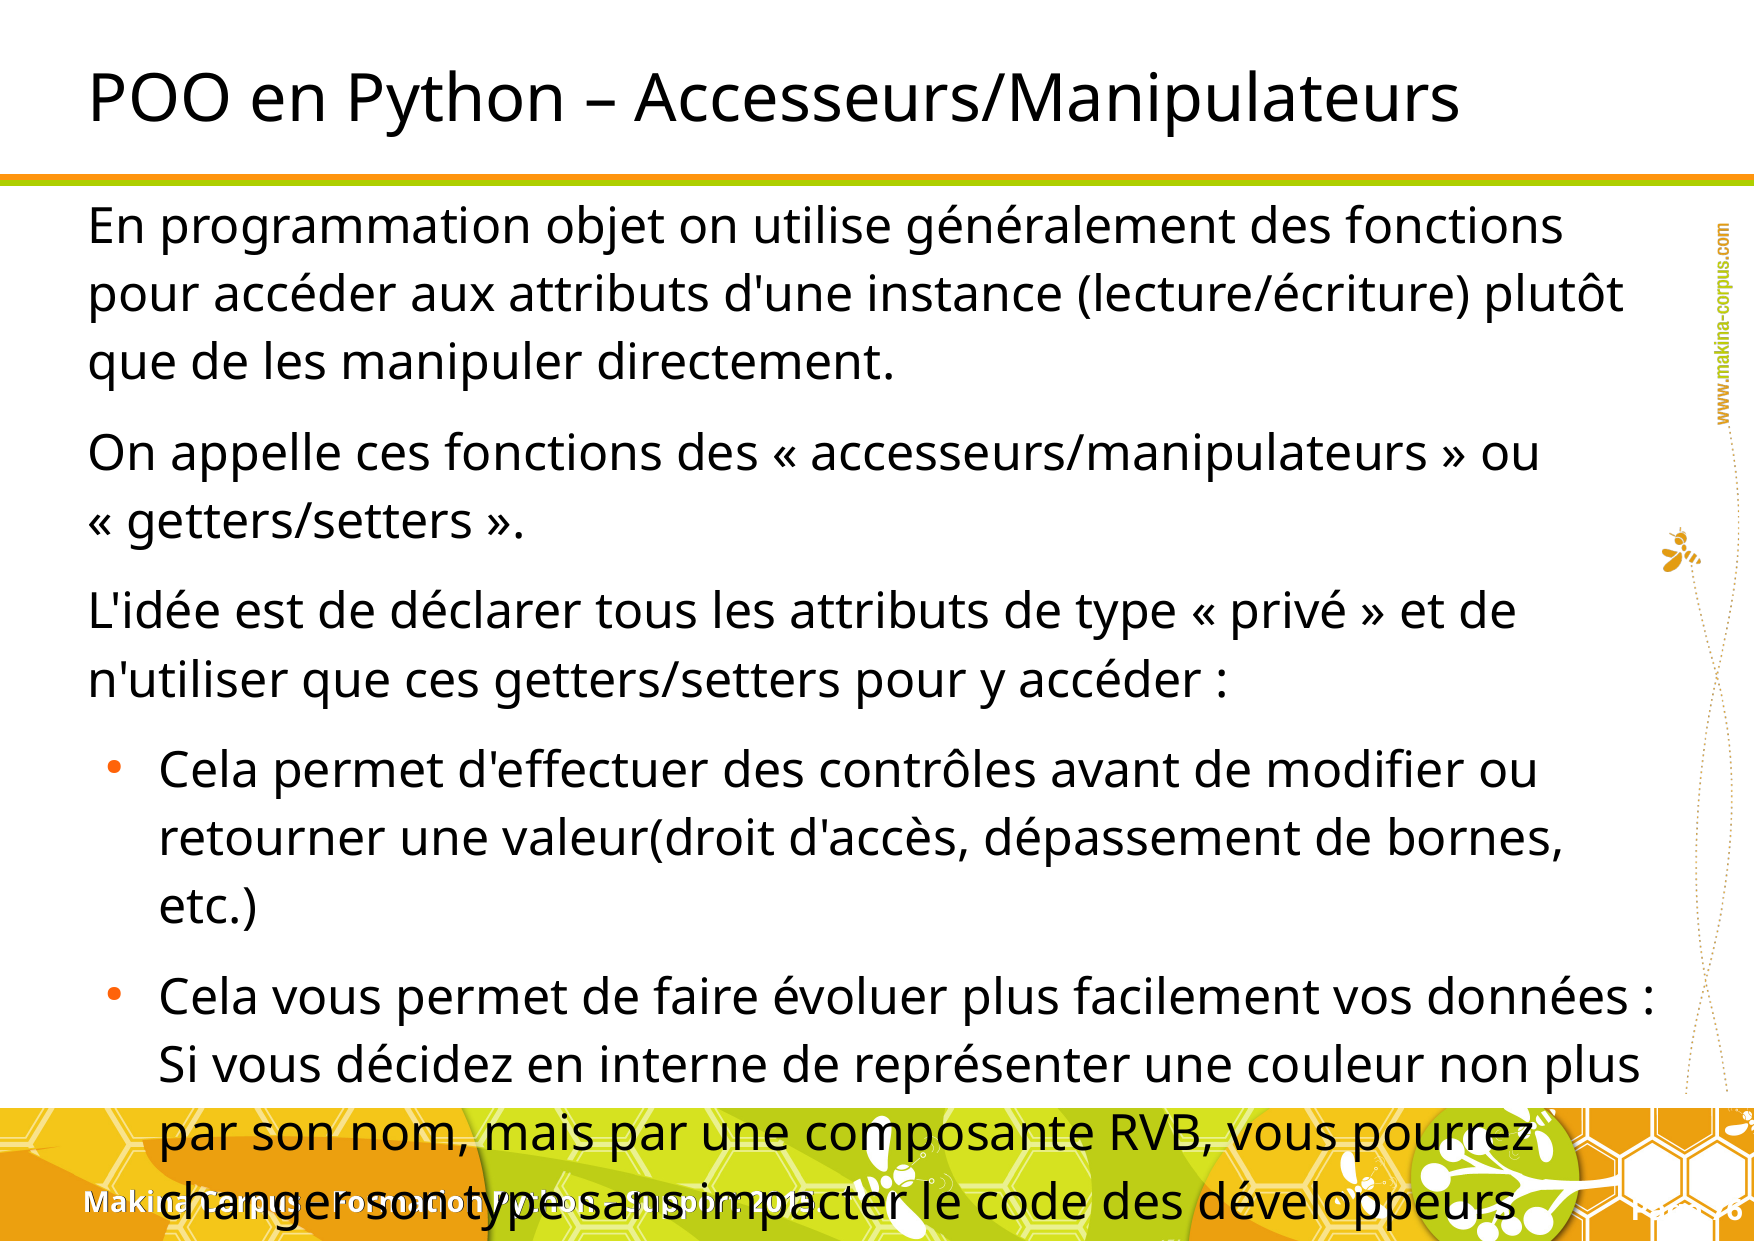

# POO en Python – Accesseurs/Manipulateurs
En programmation objet on utilise généralement des fonctions pour accéder aux attributs d'une instance (lecture/écriture) plutôt que de les manipuler directement.
On appelle ces fonctions des « accesseurs/manipulateurs » ou « getters/setters ».
L'idée est de déclarer tous les attributs de type « privé » et de n'utiliser que ces getters/setters pour y accéder :
Cela permet d'effectuer des contrôles avant de modifier ou retourner une valeur(droit d'accès, dépassement de bornes, etc.)
Cela vous permet de faire évoluer plus facilement vos données :
Si vous décidez en interne de représenter une couleur non plus par son nom, mais par une composante RVB, vous pourrez changer son type sans impacter le code des développeurs utilisant votre API
tesg
76